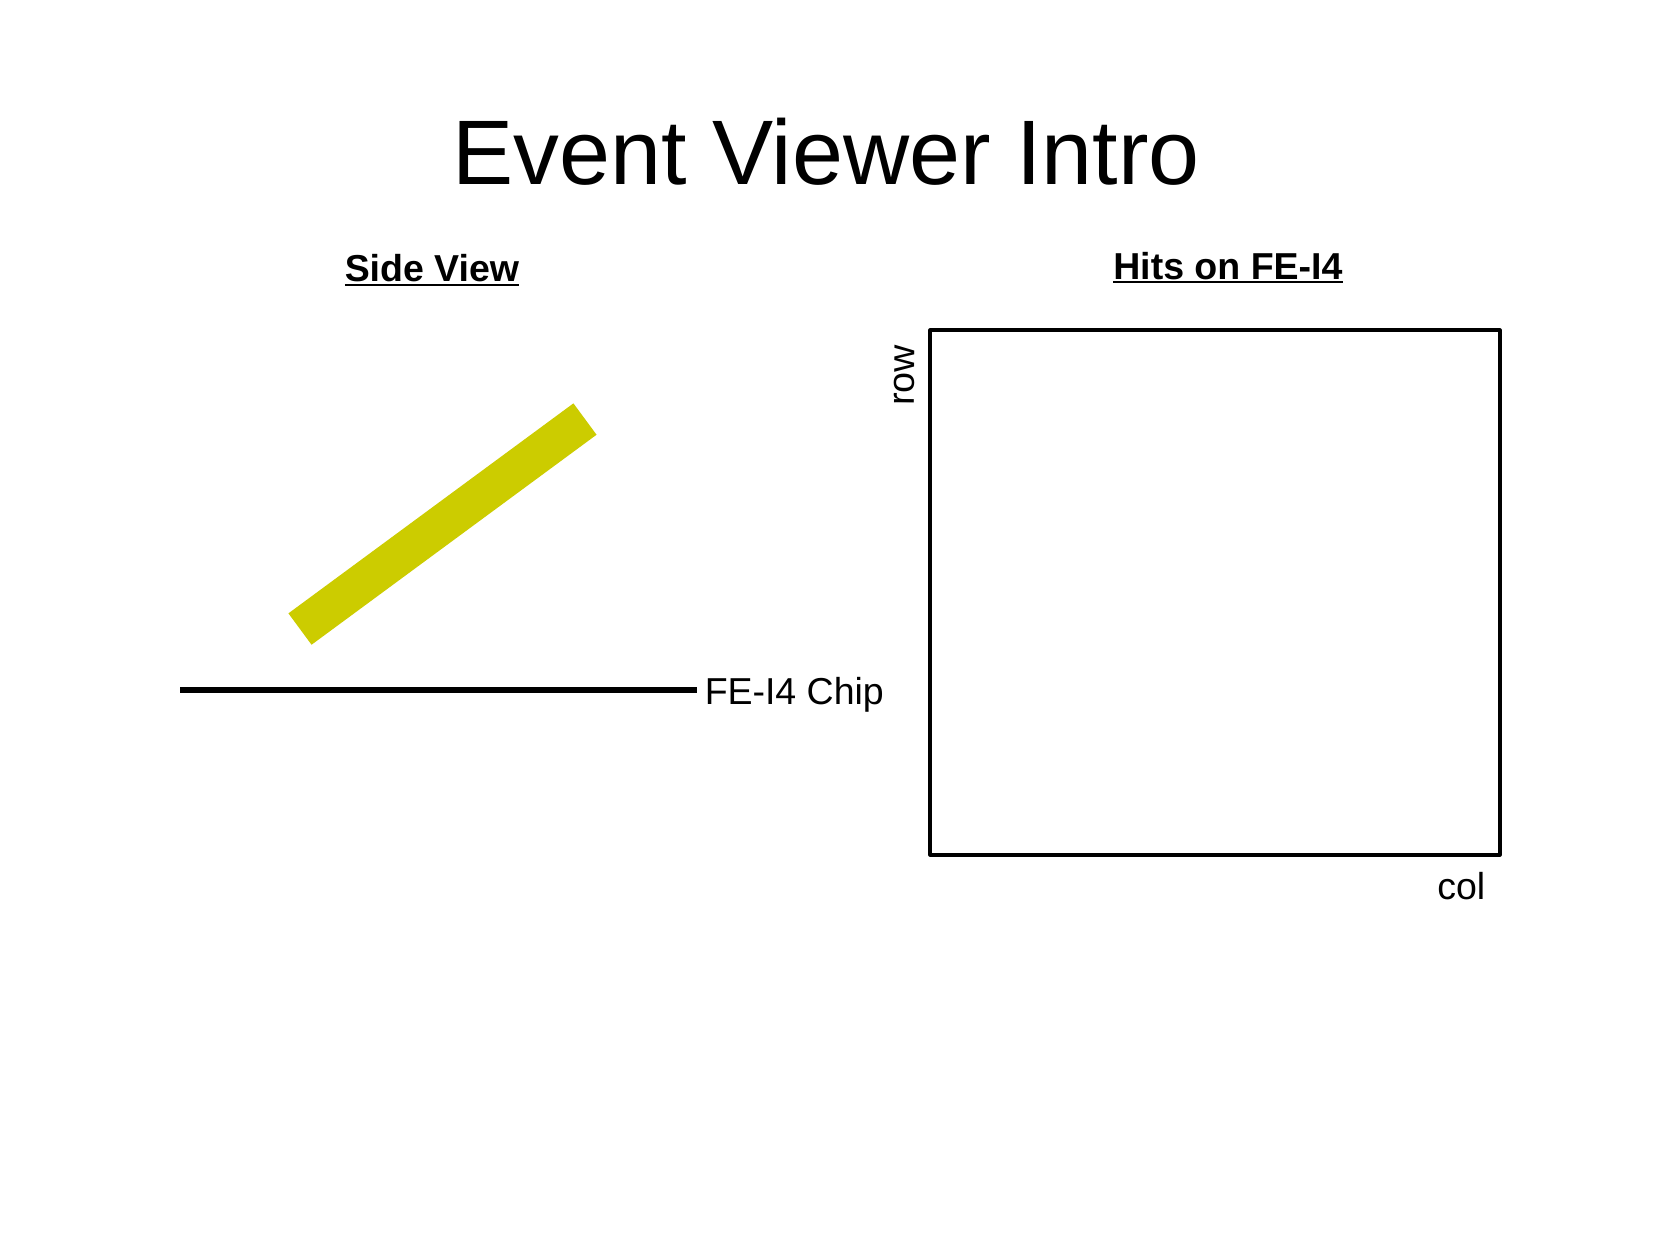

# Event Viewer Intro
Hits on FE-I4
Side View
row
FE-I4 Chip
col